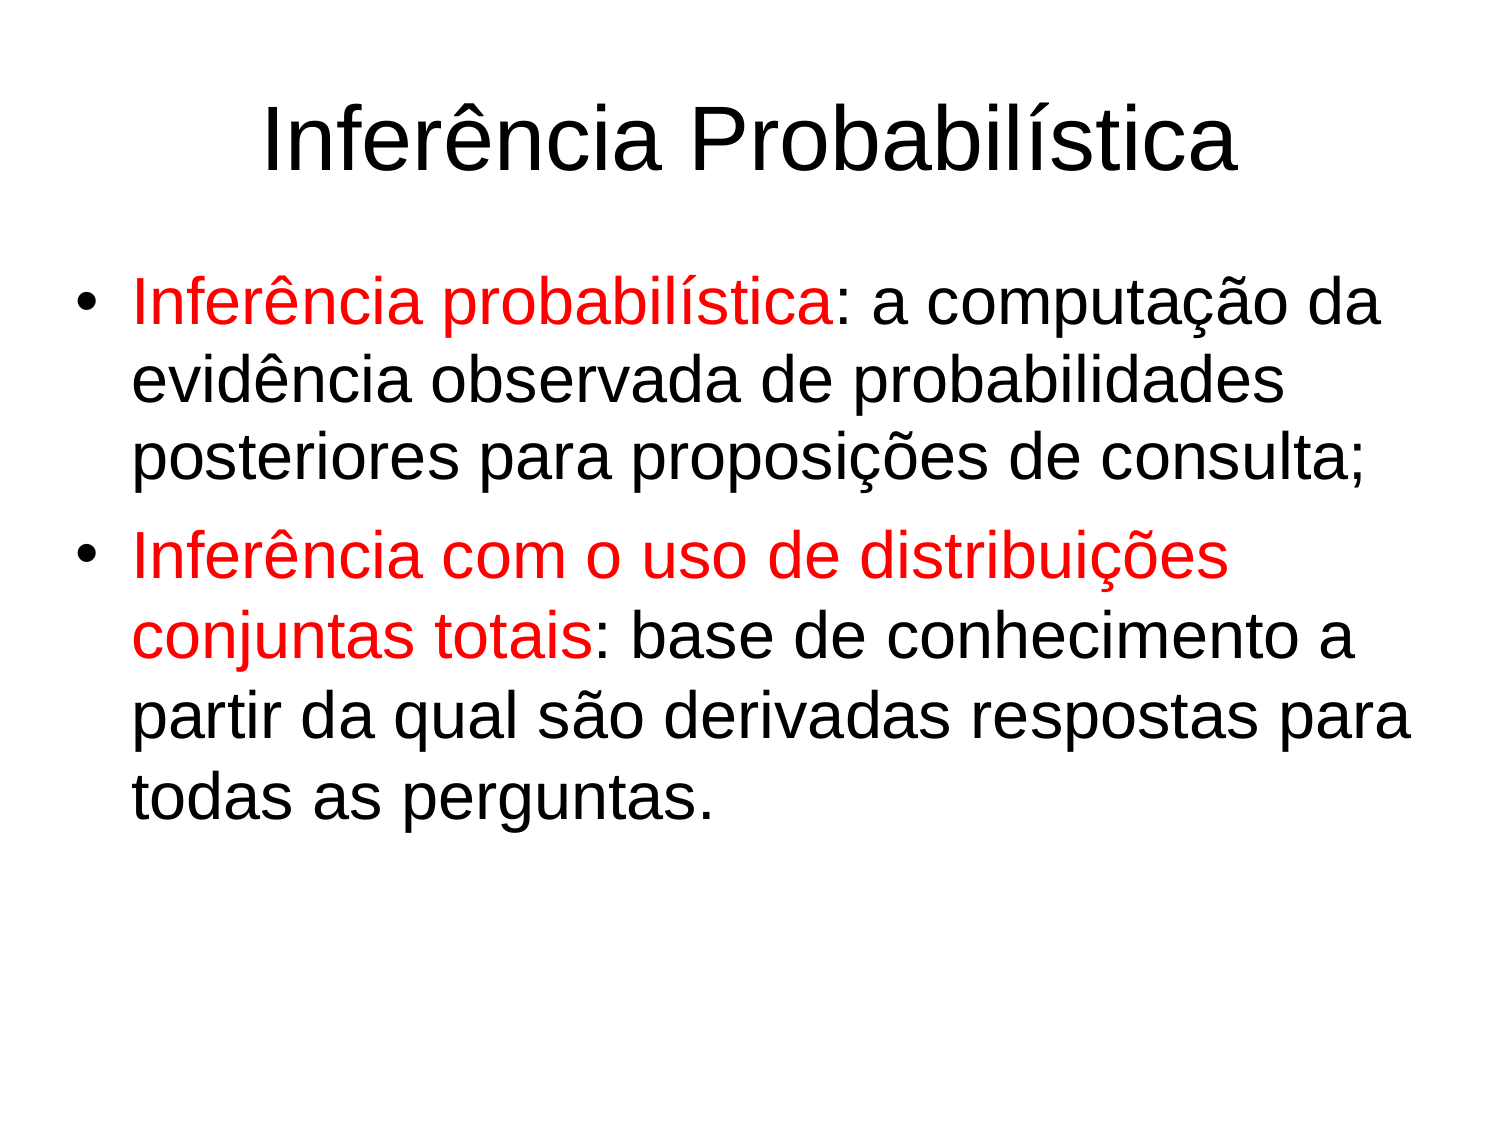

# Inferência Probabilística
Inferência probabilística: a computação da evidência observada de probabilidades posteriores para proposições de consulta;
Inferência com o uso de distribuições conjuntas totais: base de conhecimento a partir da qual são derivadas respostas para todas as perguntas.